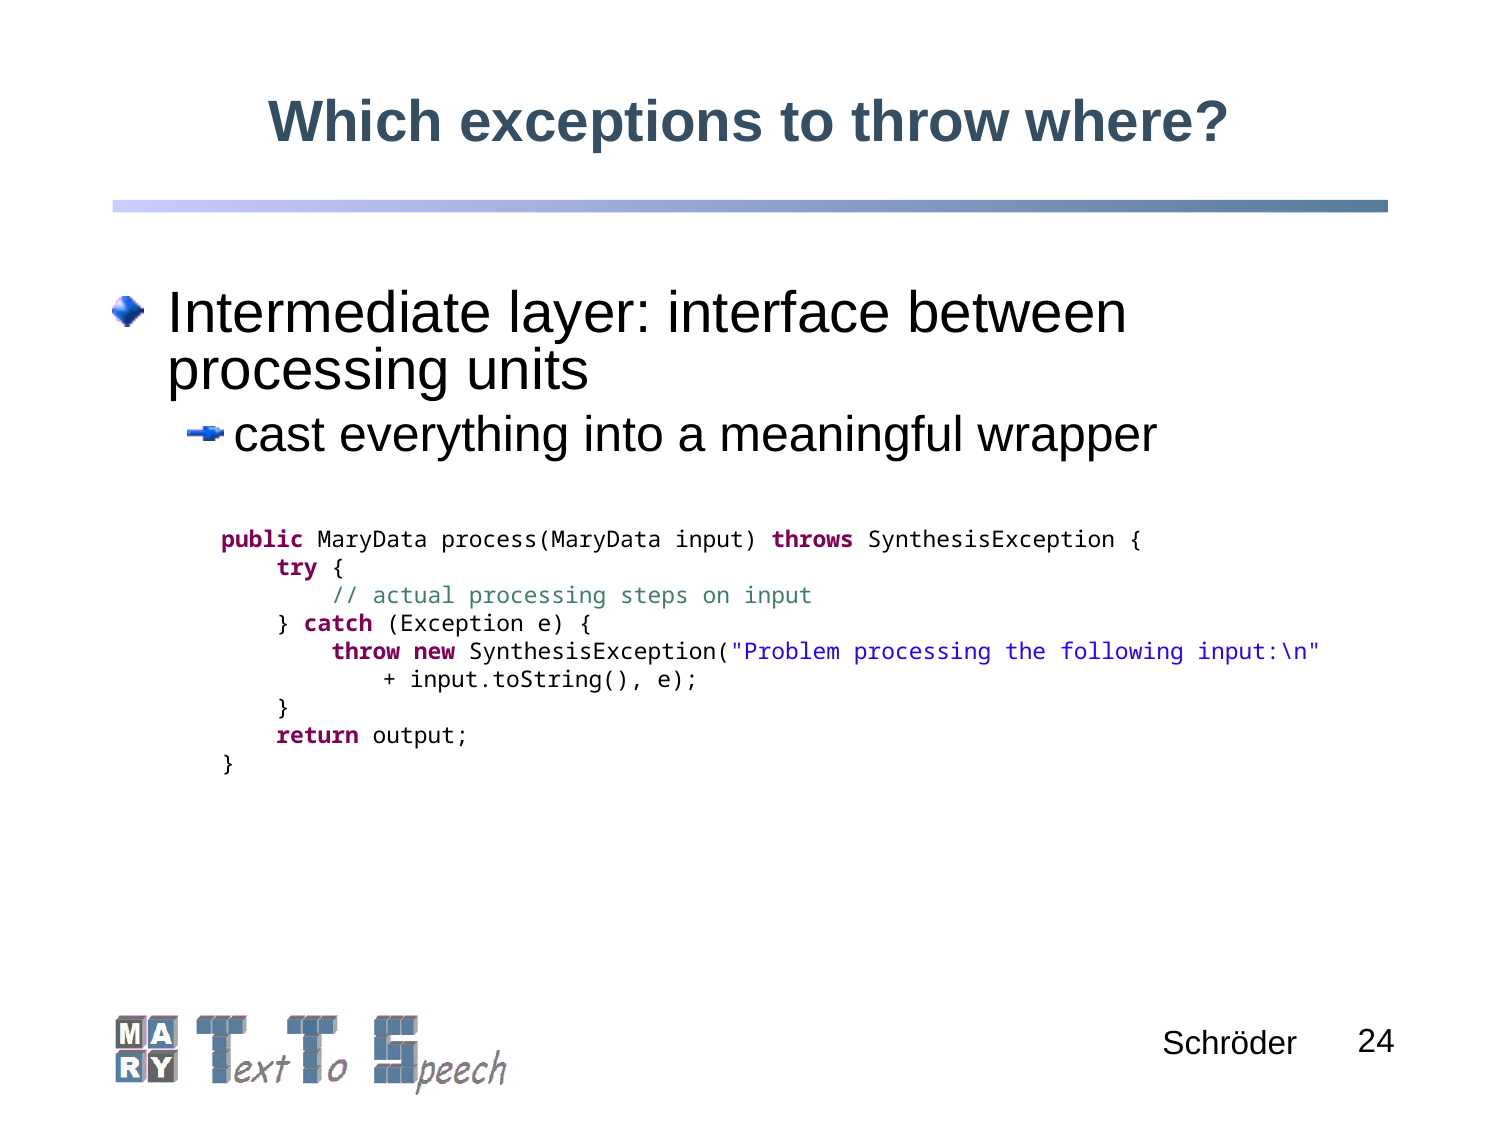

# Which exceptions to throw where?
Intermediate layer: interface between processing units
cast everything into a meaningful wrapper
public MaryData process(MaryData input) throws SynthesisException {
 try {
 // actual processing steps on input
 } catch (Exception e) {
 throw new SynthesisException("Problem processing the following input:\n"
		 + input.toString(), e);
 }
 return output;
}